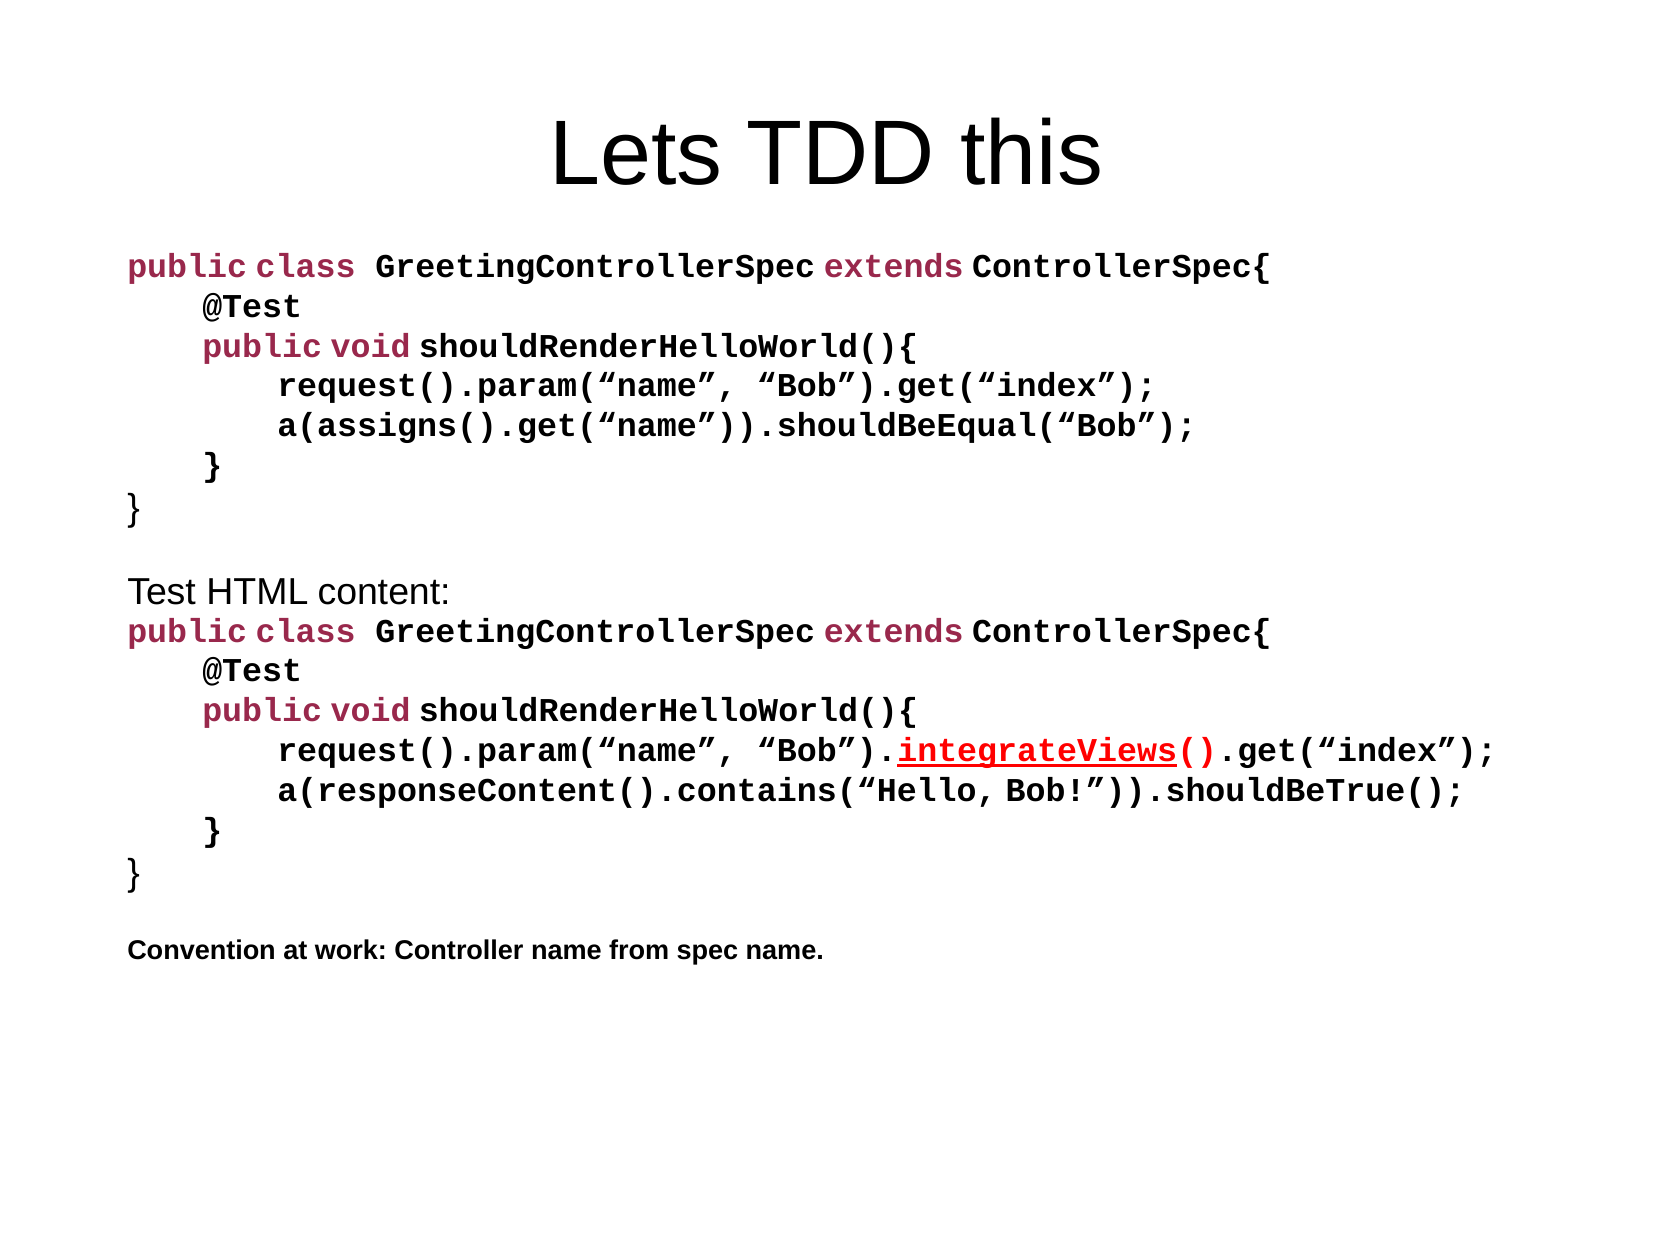

# Lets TDD this
public class GreetingControllerSpec extends ControllerSpec{
	@Test
	public void shouldRenderHelloWorld(){
		request().param(“name”, “Bob”).get(“index”);
		a(assigns().get(“name”)).shouldBeEqual(“Bob”);
 	}
}
Test HTML content:
public class GreetingControllerSpec extends ControllerSpec{
	@Test
	public void shouldRenderHelloWorld(){
		request().param(“name”, “Bob”).integrateViews().get(“index”);
		a(responseContent().contains(“Hello, Bob!”)).shouldBeTrue();
 	}
}
Convention at work: Controller name from spec name.